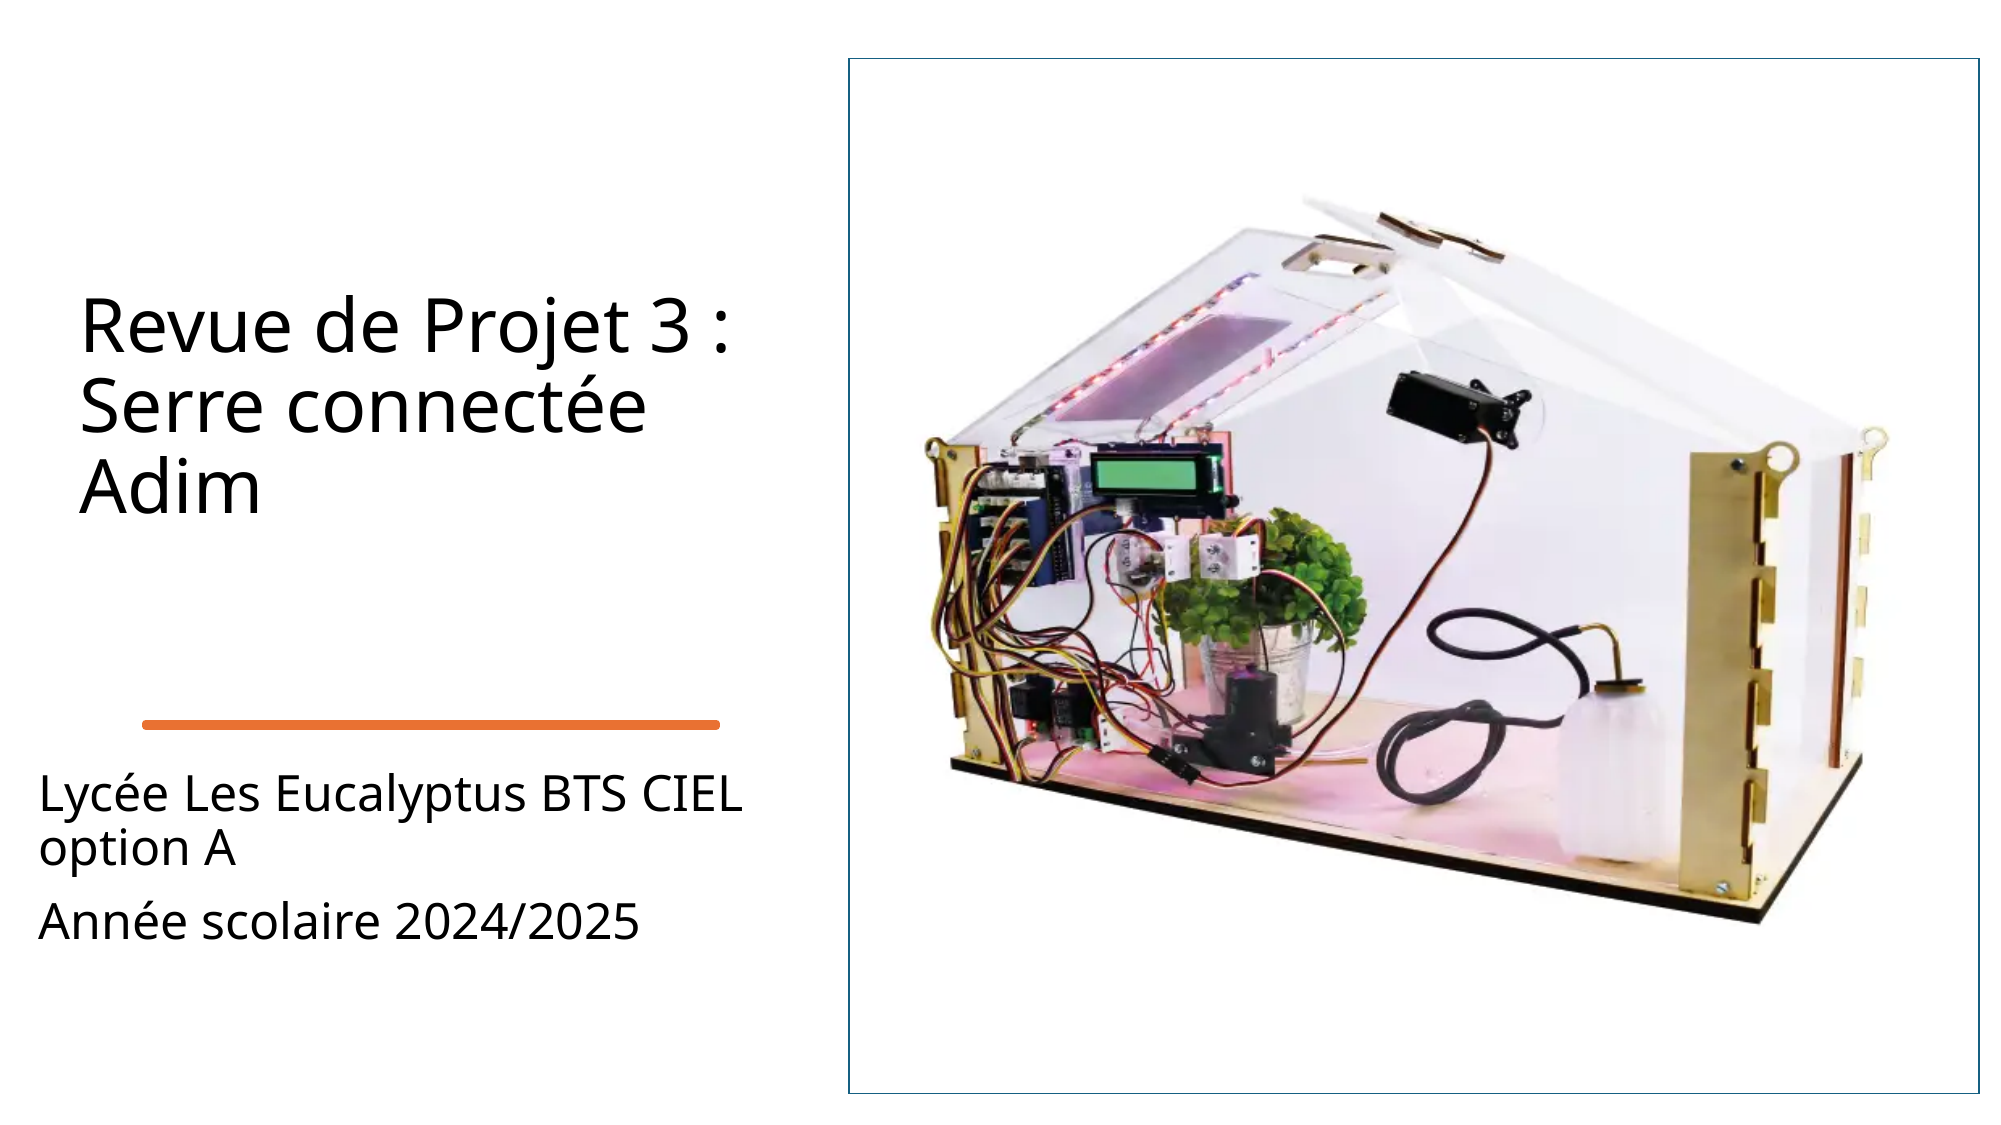

# Revue de Projet 3 : Serre connectée Adim
Lycée Les Eucalyptus BTS CIEL option A
Année scolaire 2024/2025
Maho LAMADE Lycée Les Eucalyptus 2025 BTS CIEL Option A